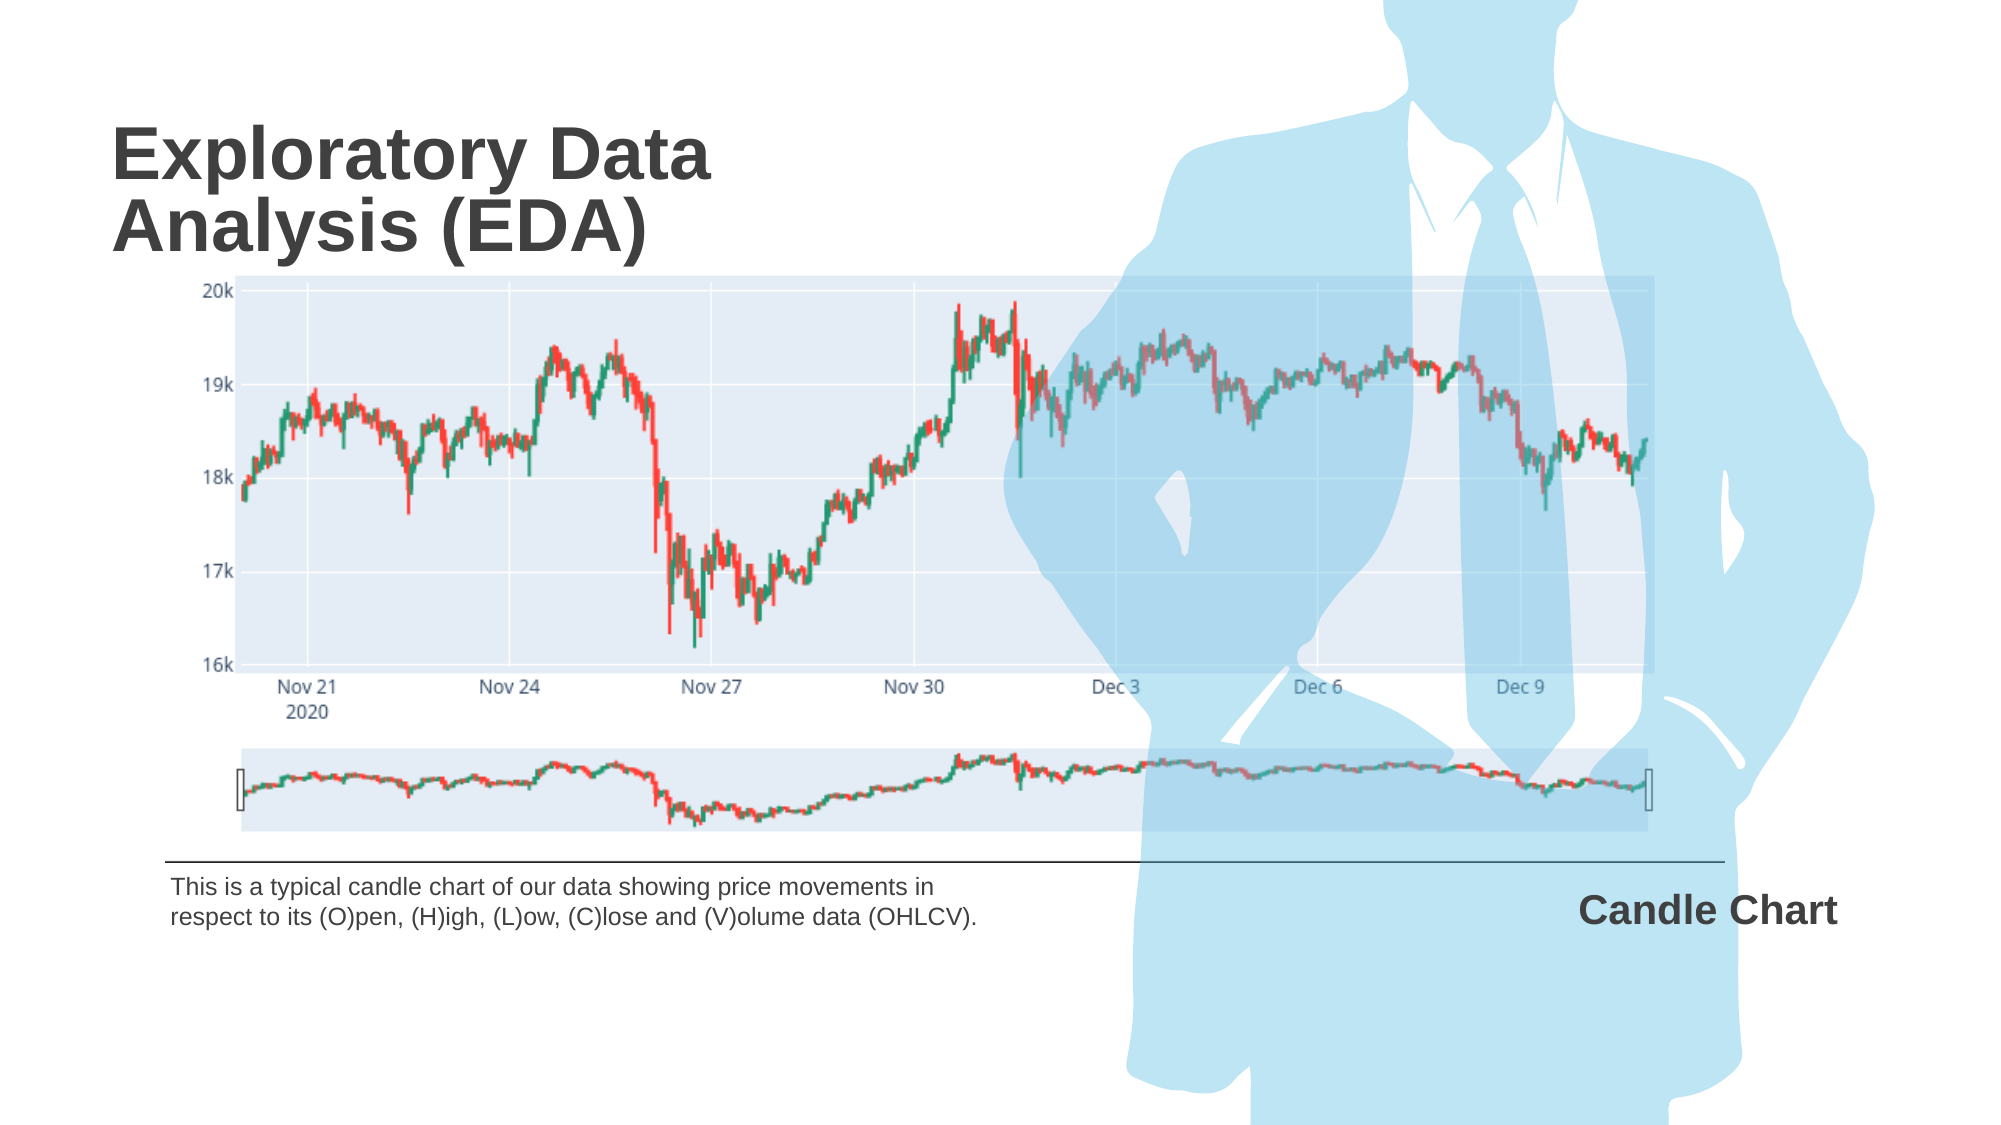

Exploratory Data Analysis (EDA)
This is a typical candle chart of our data showing price movements in respect to its (O)pen, (H)igh, (L)ow, (C)lose and (V)olume data (OHLCV).
Candle Chart